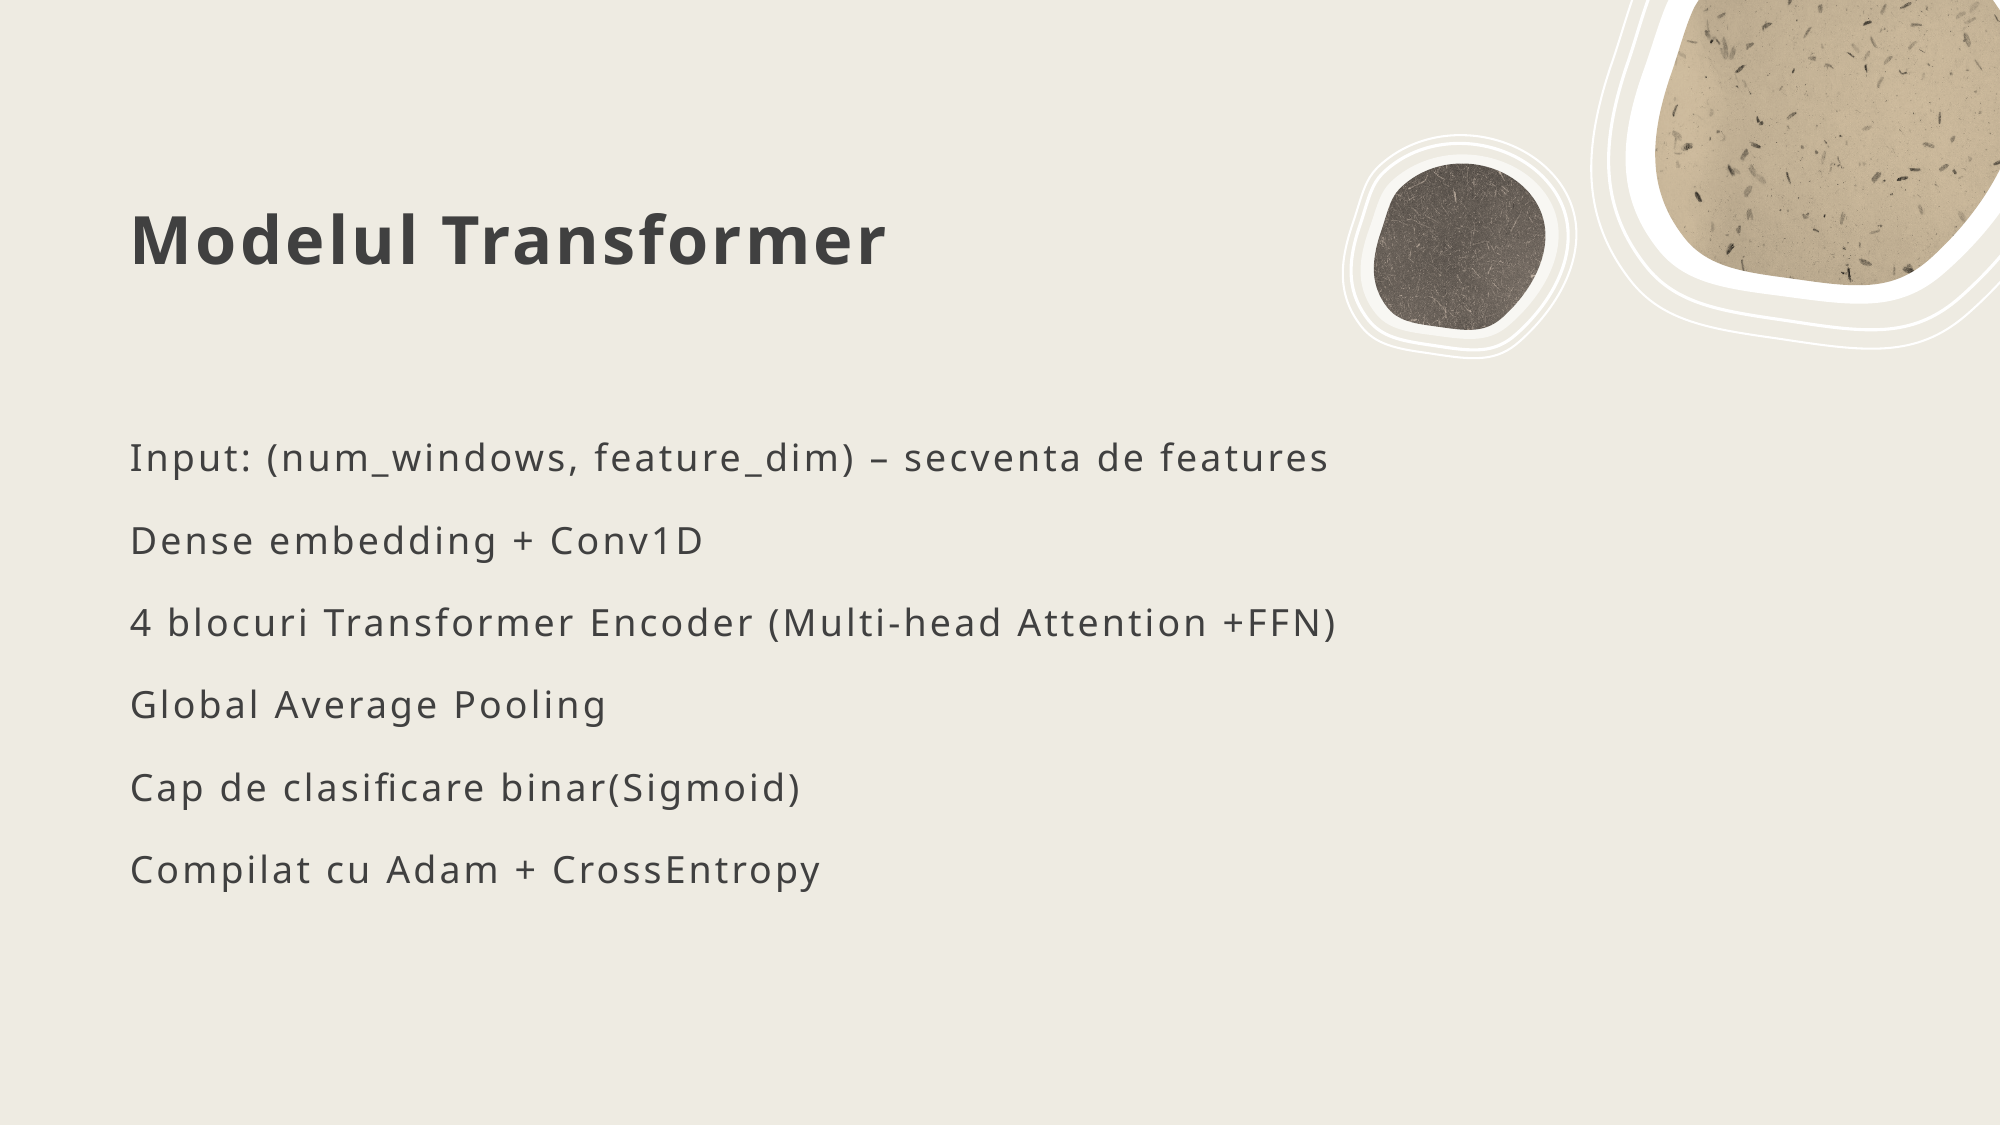

# Modelul Transformer
Input: (num_windows, feature_dim) – secventa de features
Dense embedding + Conv1D
4 blocuri Transformer Encoder (Multi-head Attention +FFN)
Global Average Pooling
Cap de clasificare binar(Sigmoid)
Compilat cu Adam + CrossEntropy